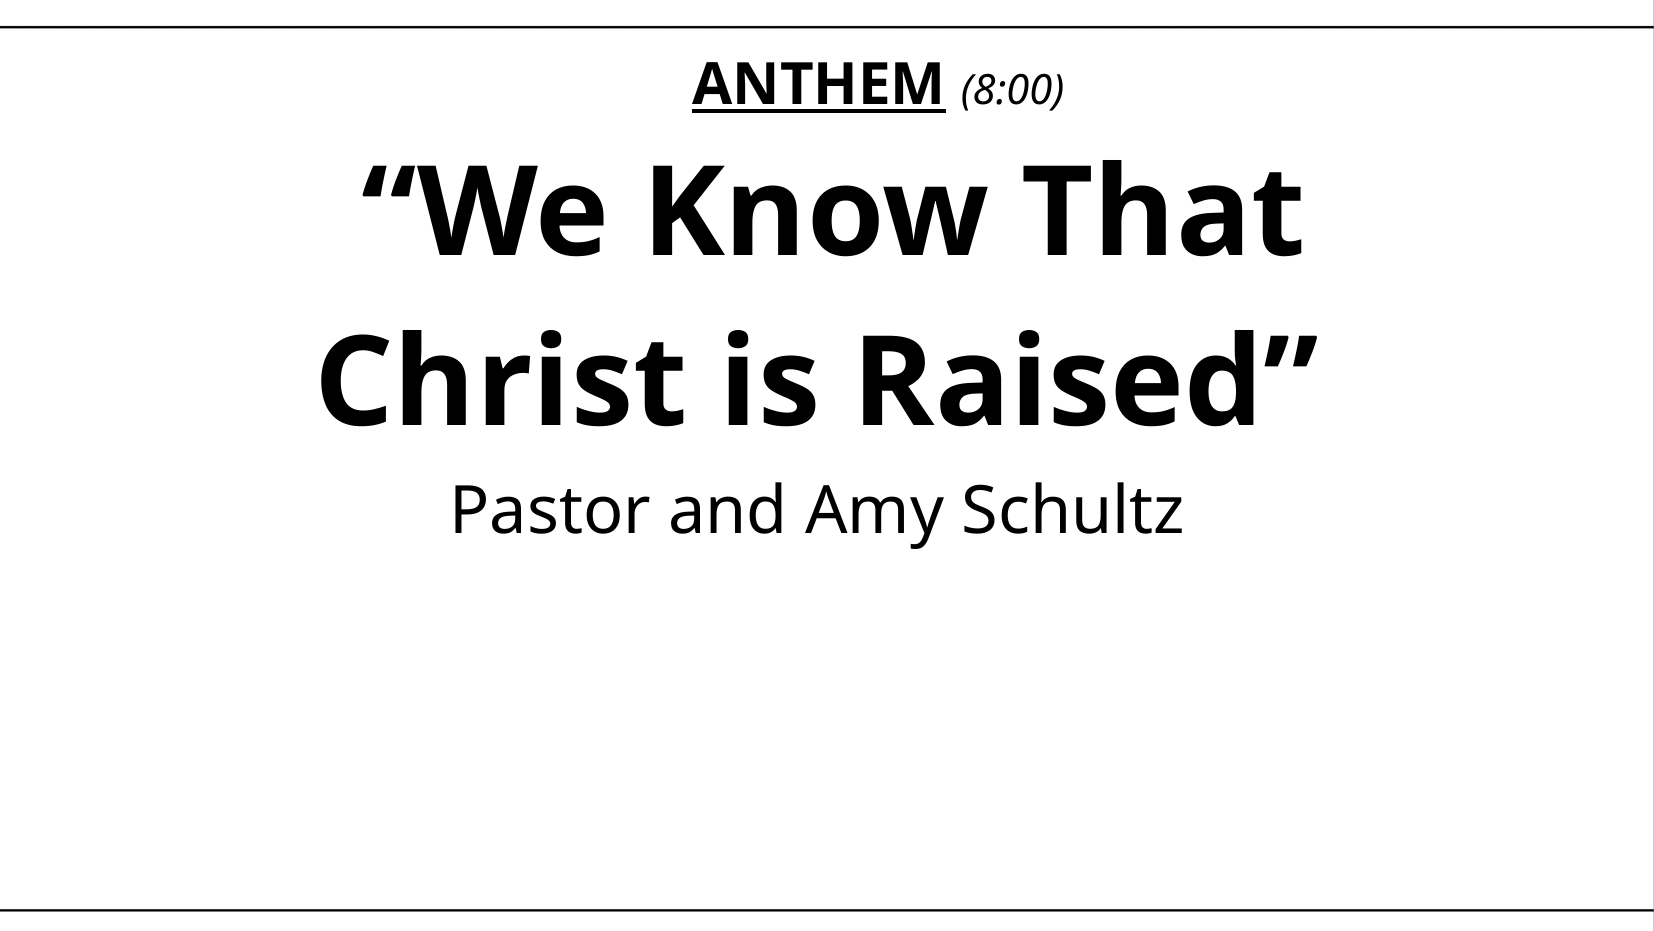

Anthem (8:00)
 “We Know That Christ is Raised”
Pastor and Amy Schultz